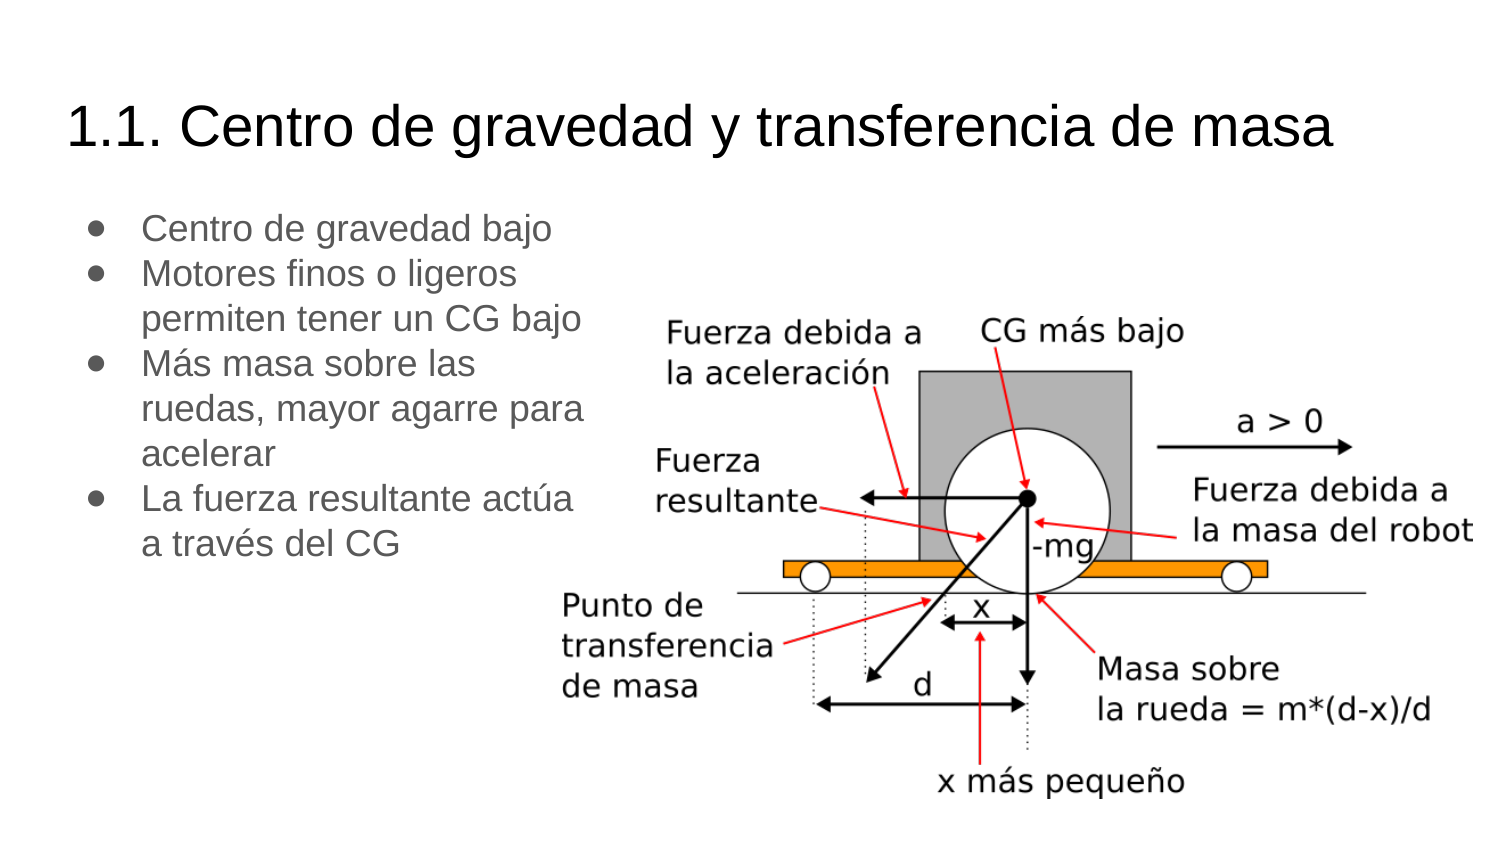

# 1.1. Centro de gravedad y transferencia de masa
Centro de gravedad bajo
Motores finos o ligeros permiten tener un CG bajo
Más masa sobre las ruedas, mayor agarre para acelerar
La fuerza resultante actúa a través del CG